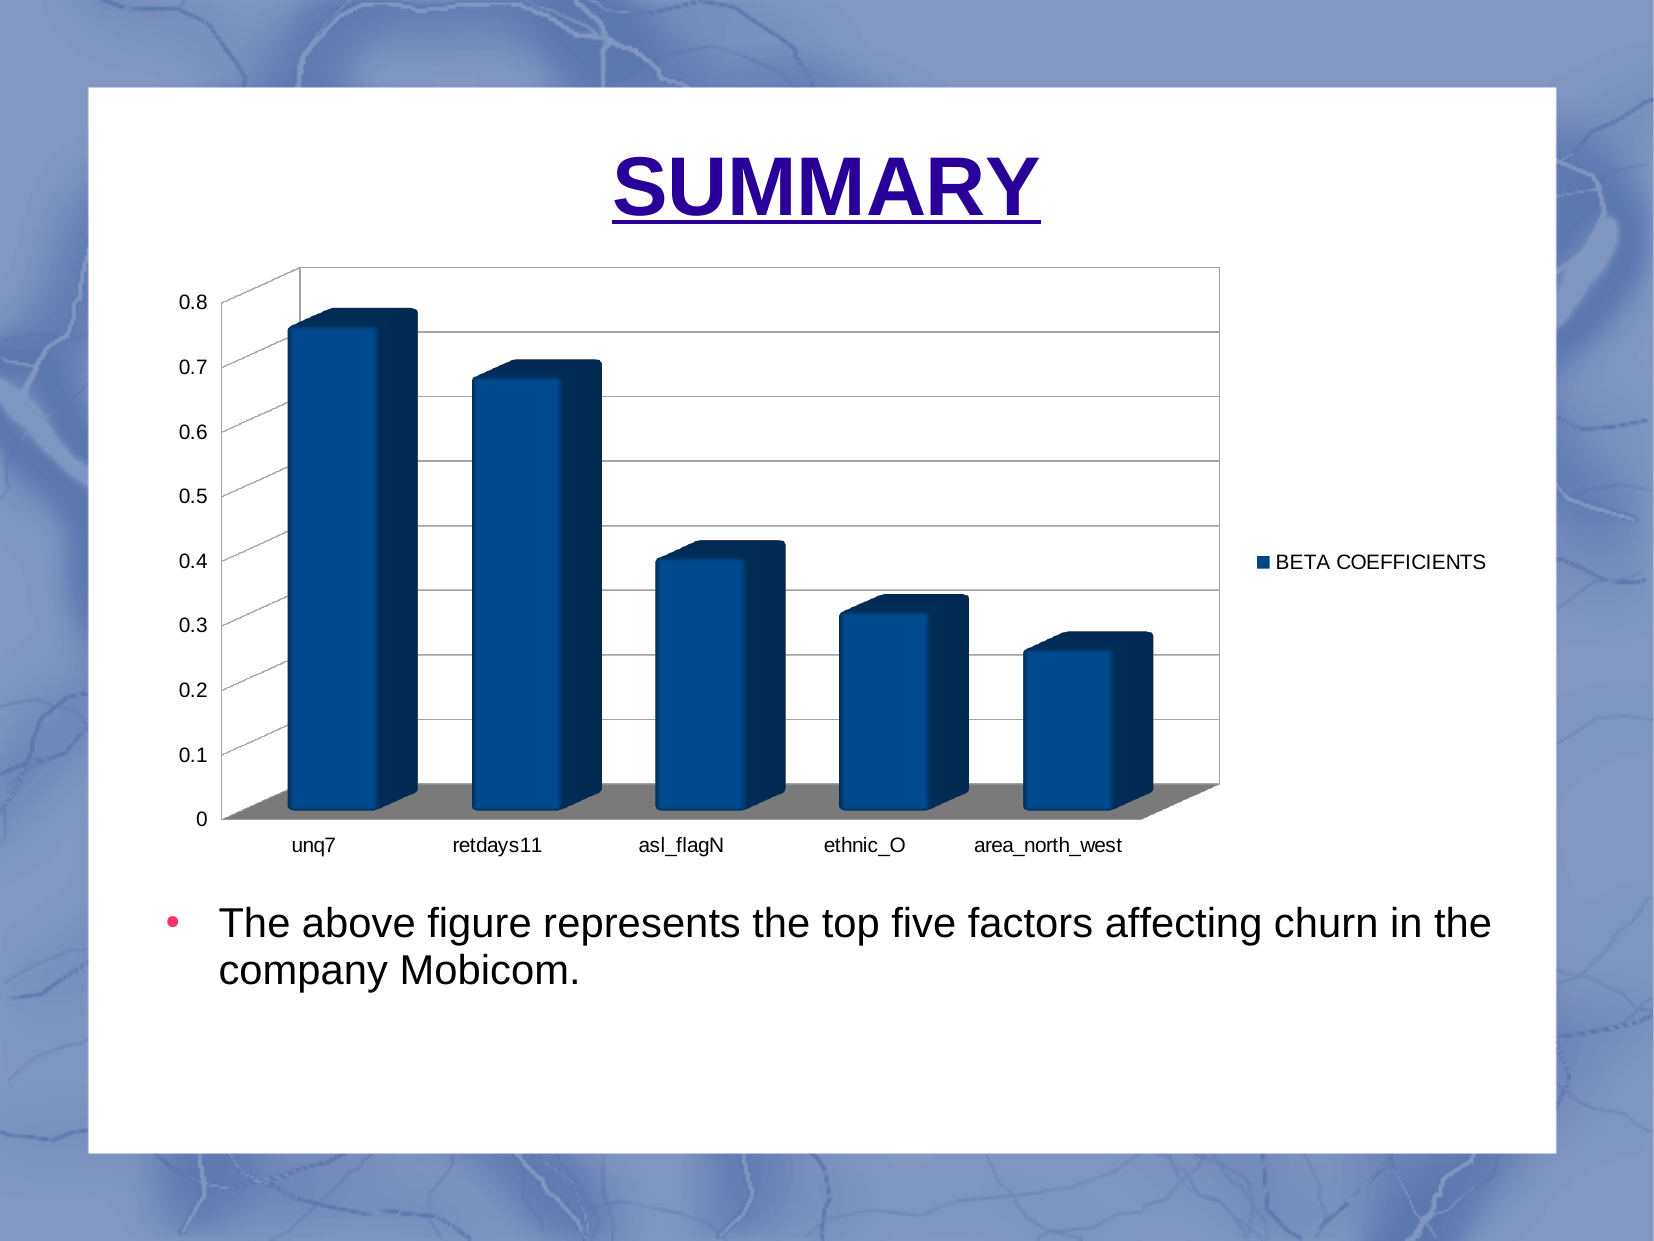

# SUMMARY
[unsupported chart]
The above figure represents the top five factors affecting churn in the company Mobicom.